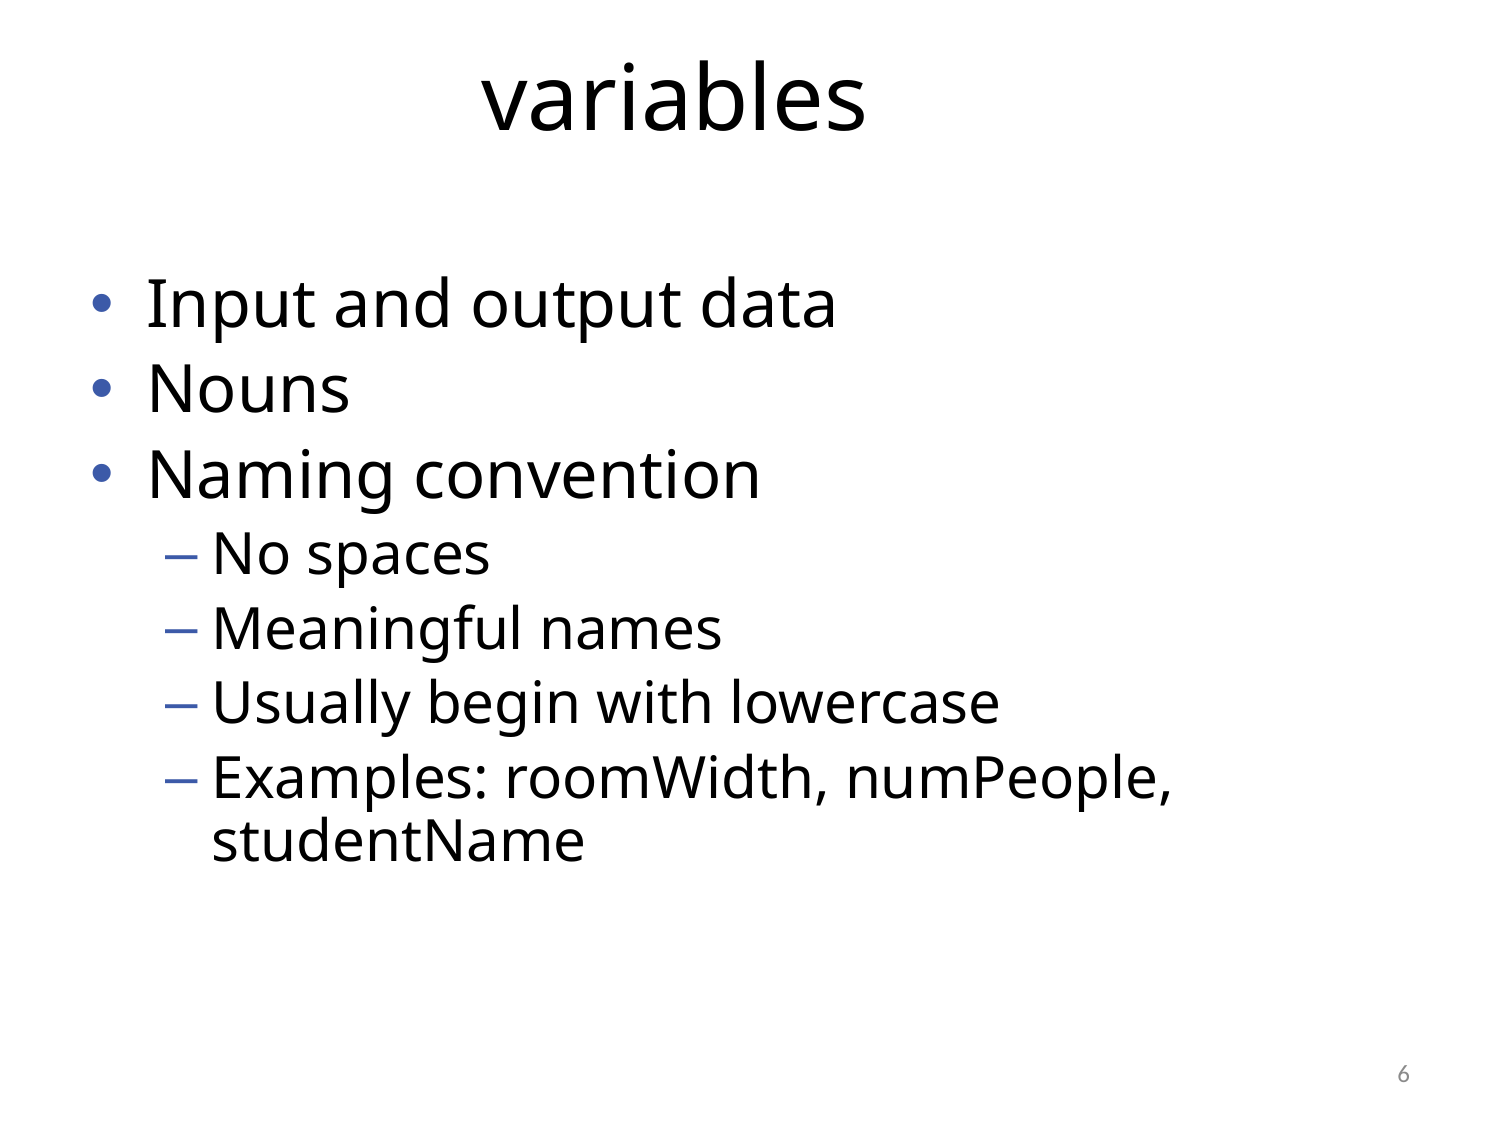

# variables
Input and output data
Nouns
Naming convention
No spaces
Meaningful names
Usually begin with lowercase
Examples: roomWidth, numPeople, studentName